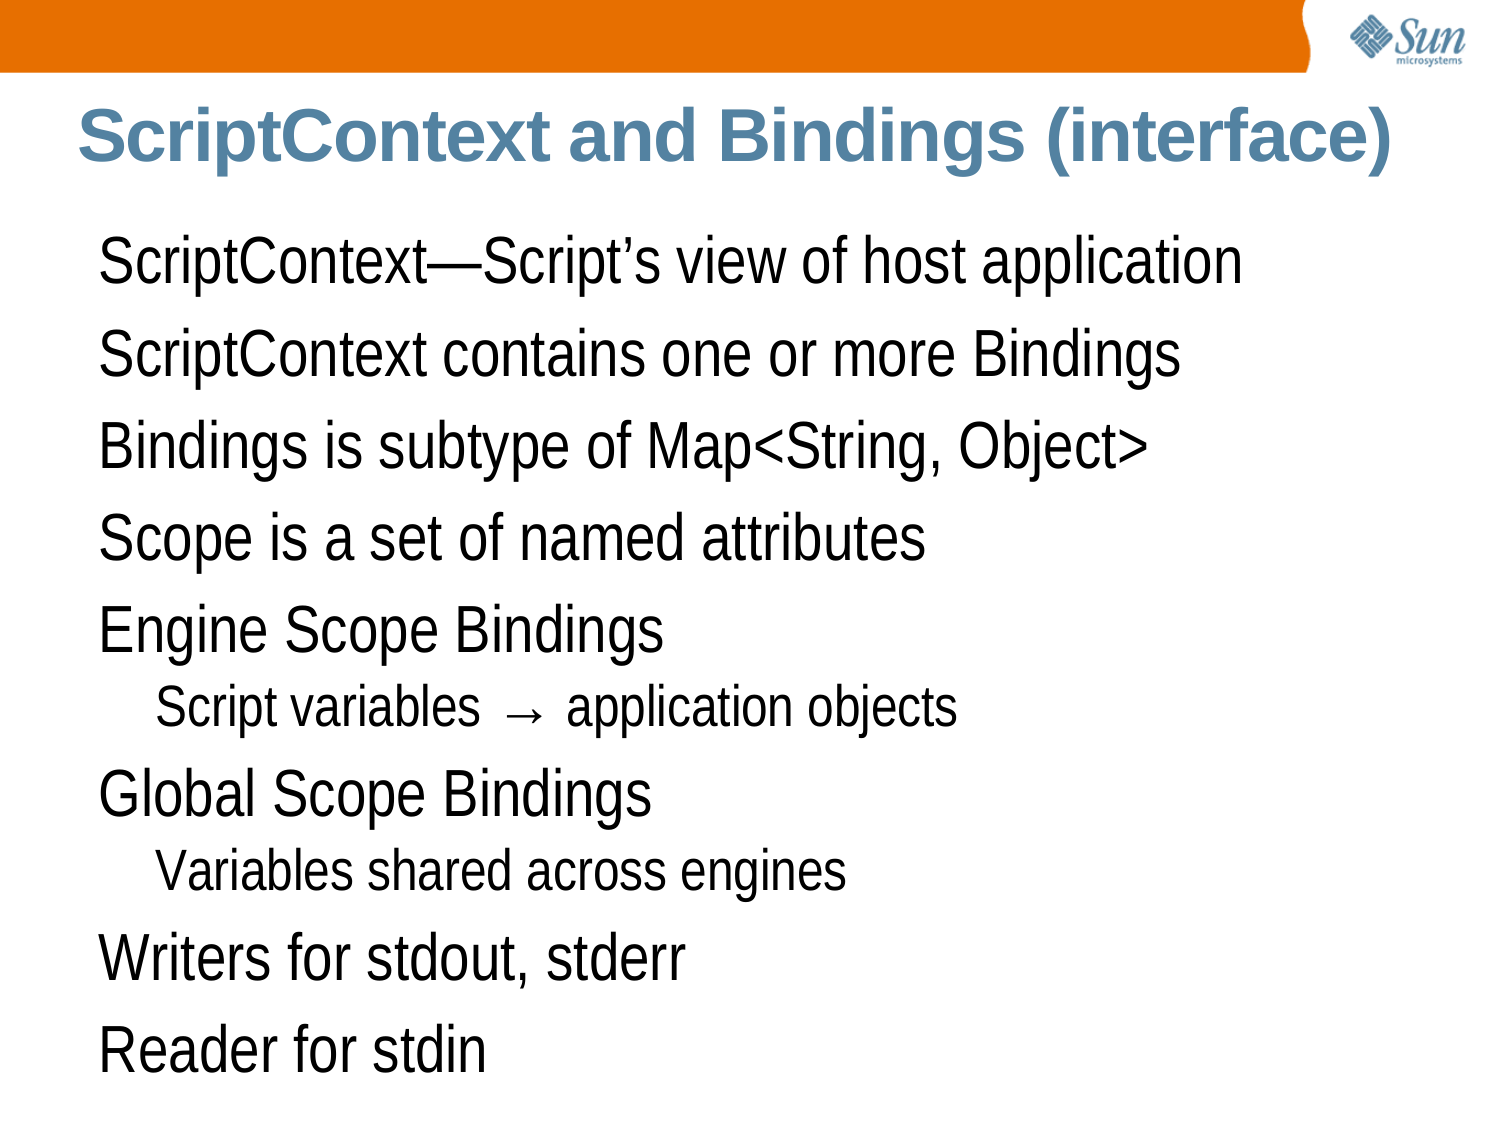

# ScriptContext and Bindings (interface)
ScriptContext—Script’s view of host application
ScriptContext contains one or more Bindings
Bindings is subtype of Map<String, Object>
Scope is a set of named attributes
Engine Scope Bindings
Script variables → application objects
Global Scope Bindings
Variables shared across engines
Writers for stdout, stderr
Reader for stdin